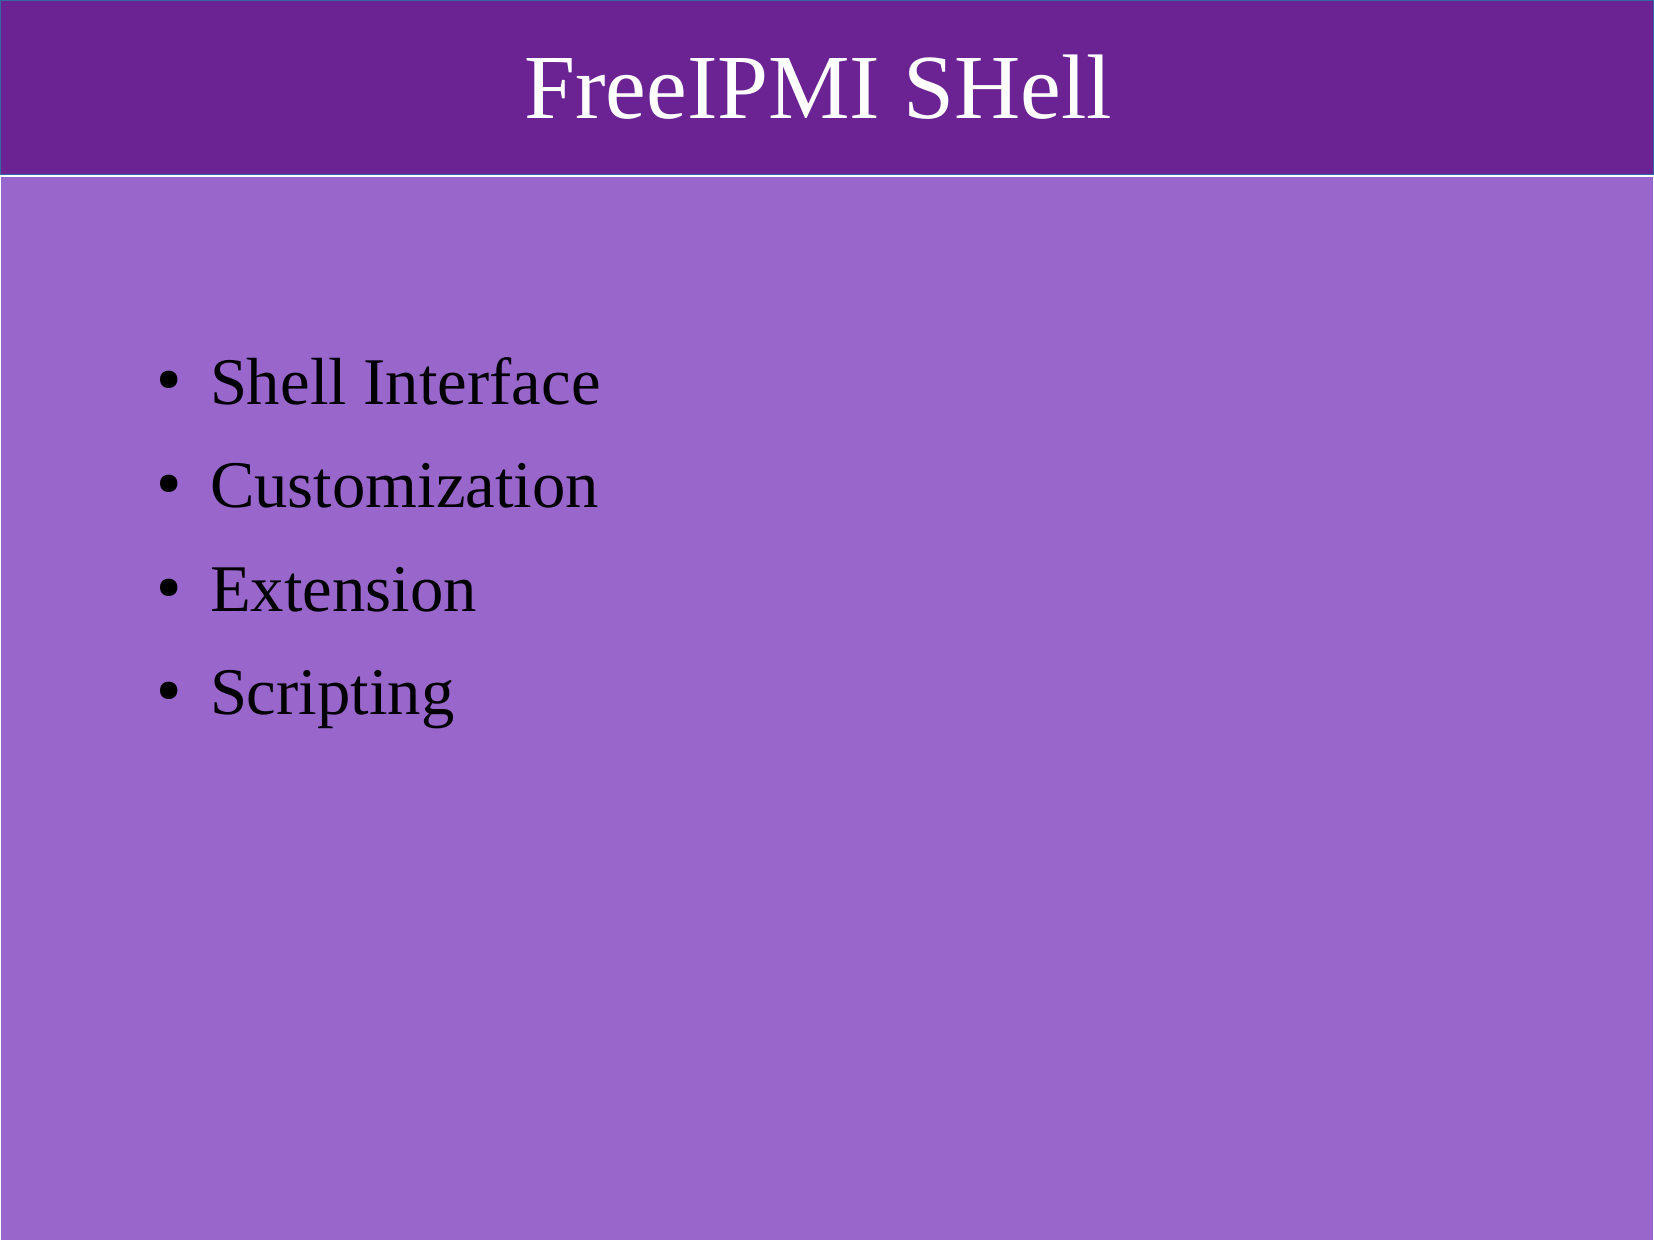

# FreeIPMI SHell
Shell Interface
Customization
Extension
Scripting